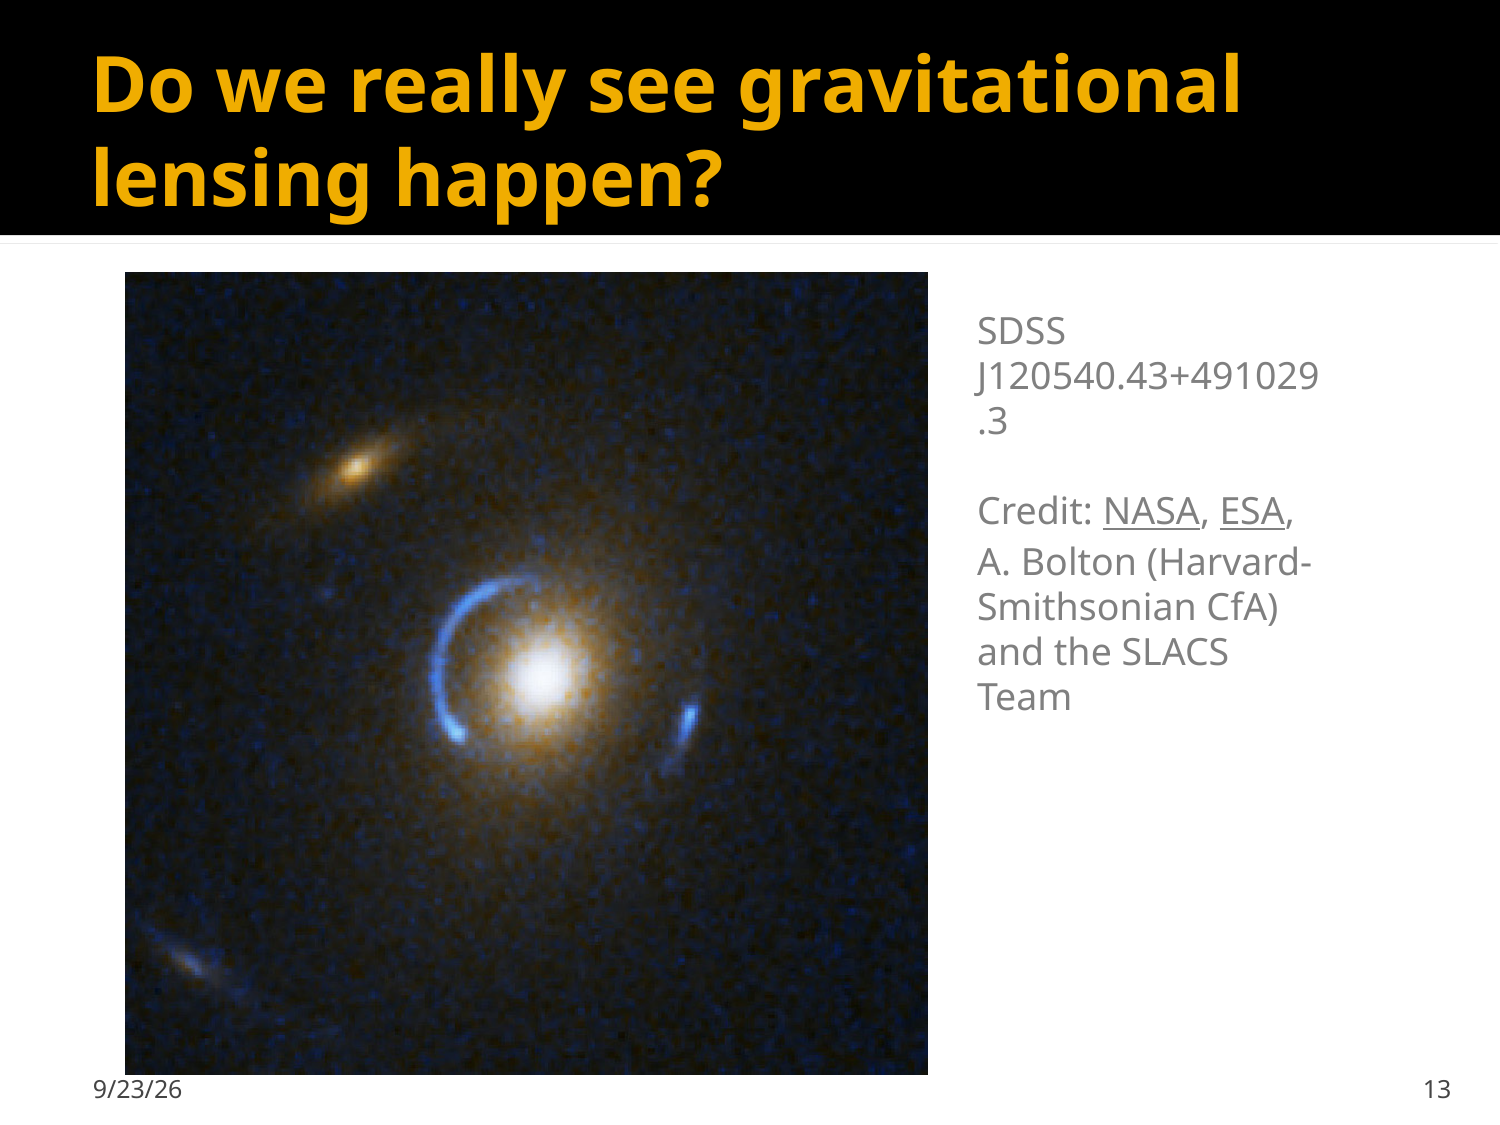

# Do we really see gravitational lensing happen?
SDSS J120540.43+491029.3
Credit: NASA, ESA, A. Bolton (Harvard-Smithsonian CfA) and the SLACS Team